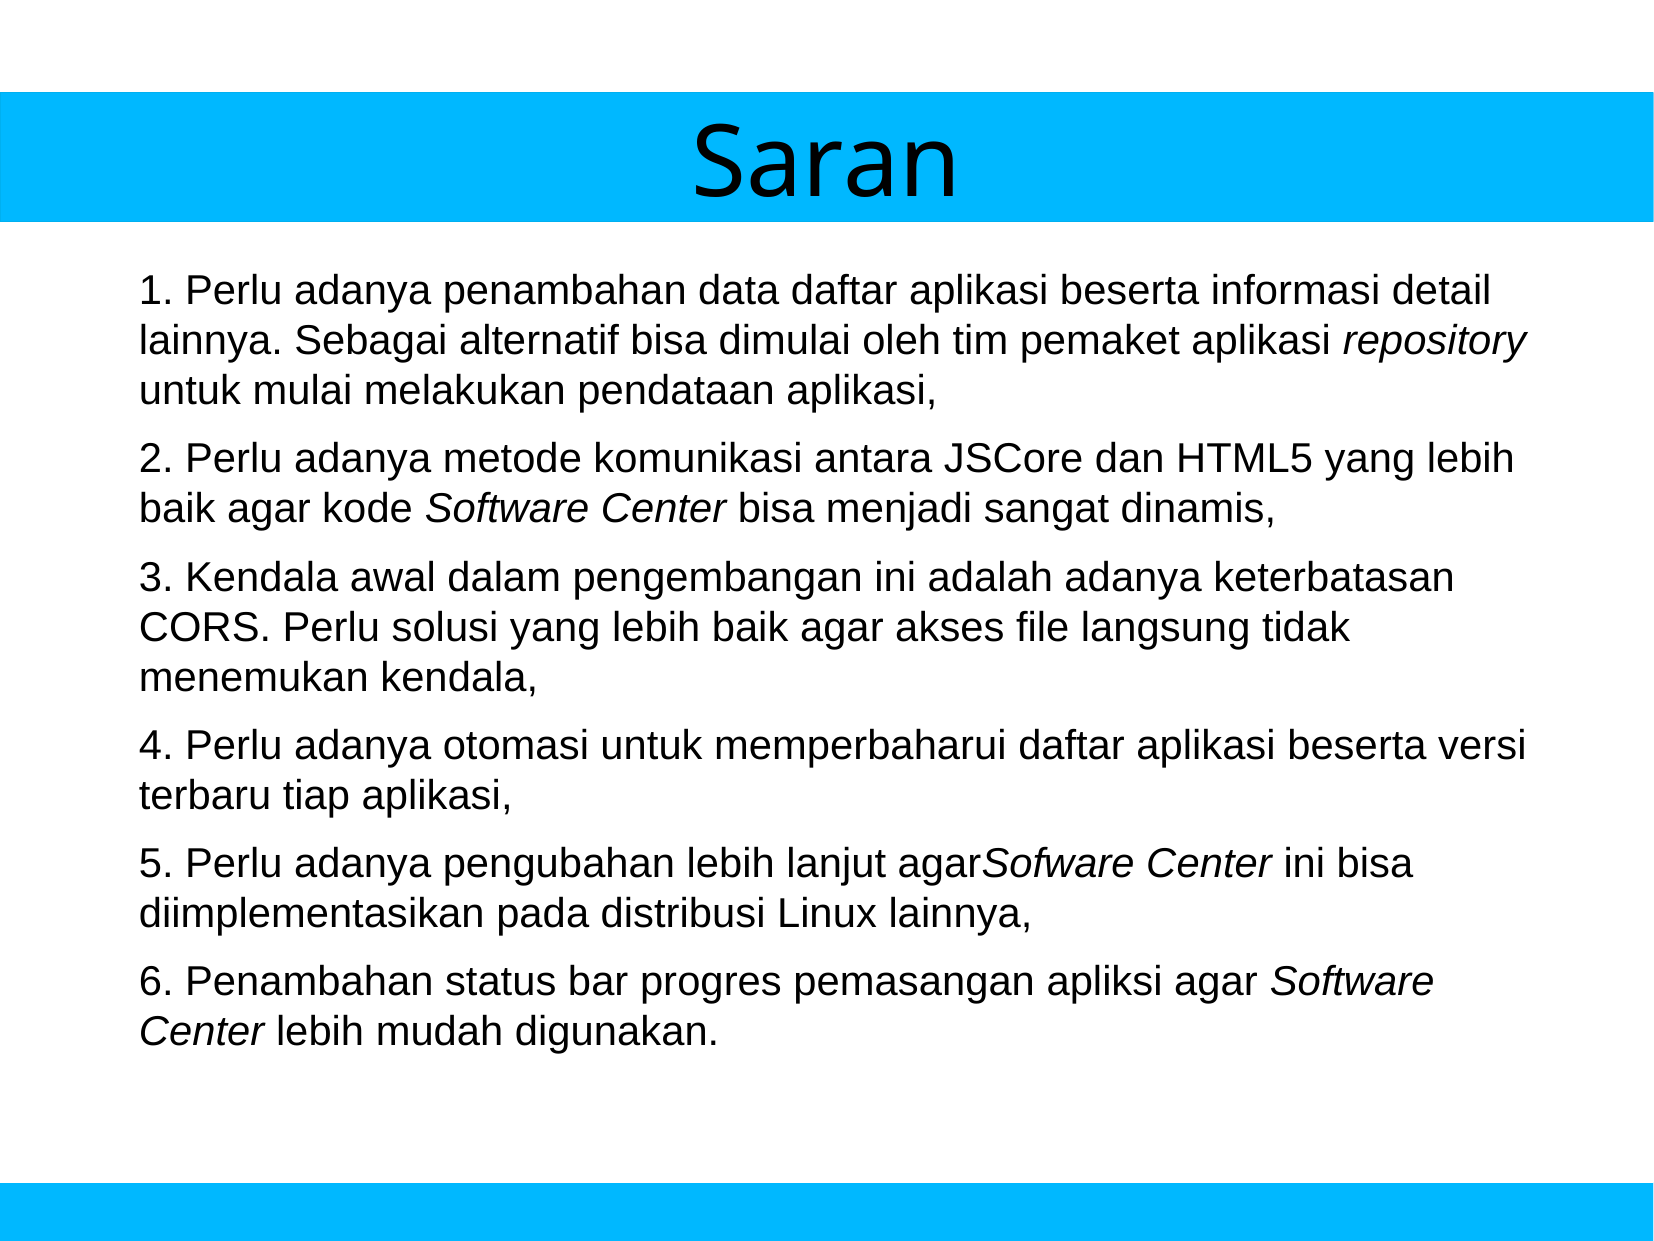

Saran
# 1. Perlu adanya penambahan data daftar aplikasi beserta informasi detail lainnya. Sebagai alternatif bisa dimulai oleh tim pemaket aplikasi repository untuk mulai melakukan pendataan aplikasi,
2. Perlu adanya metode komunikasi antara JSCore dan HTML5 yang lebih baik agar kode Software Center bisa menjadi sangat dinamis,
3. Kendala awal dalam pengembangan ini adalah adanya keterbatasan CORS. Perlu solusi yang lebih baik agar akses file langsung tidak menemukan kendala,
4. Perlu adanya otomasi untuk memperbaharui daftar aplikasi beserta versi terbaru tiap aplikasi,
5. Perlu adanya pengubahan lebih lanjut agarSofware Center ini bisa diimplementasikan pada distribusi Linux lainnya,
6. Penambahan status bar progres pemasangan apliksi agar Software Center lebih mudah digunakan.